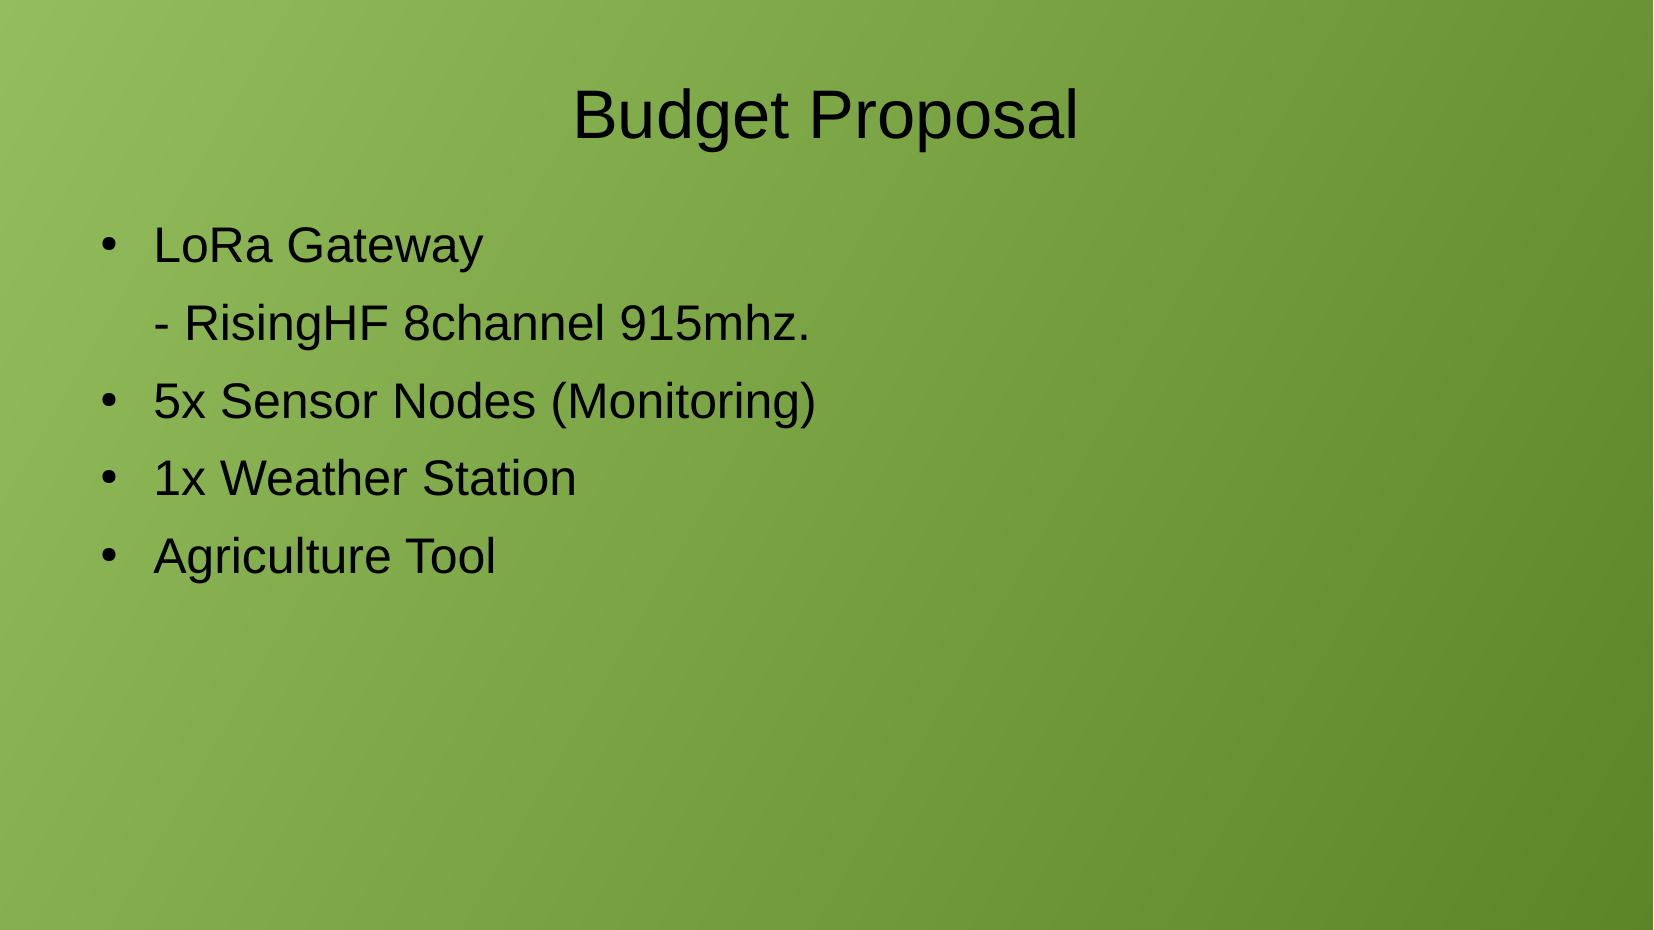

# Budget Proposal
LoRa Gateway
- RisingHF 8channel 915mhz.
5x Sensor Nodes (Monitoring)
1x Weather Station
Agriculture Tool